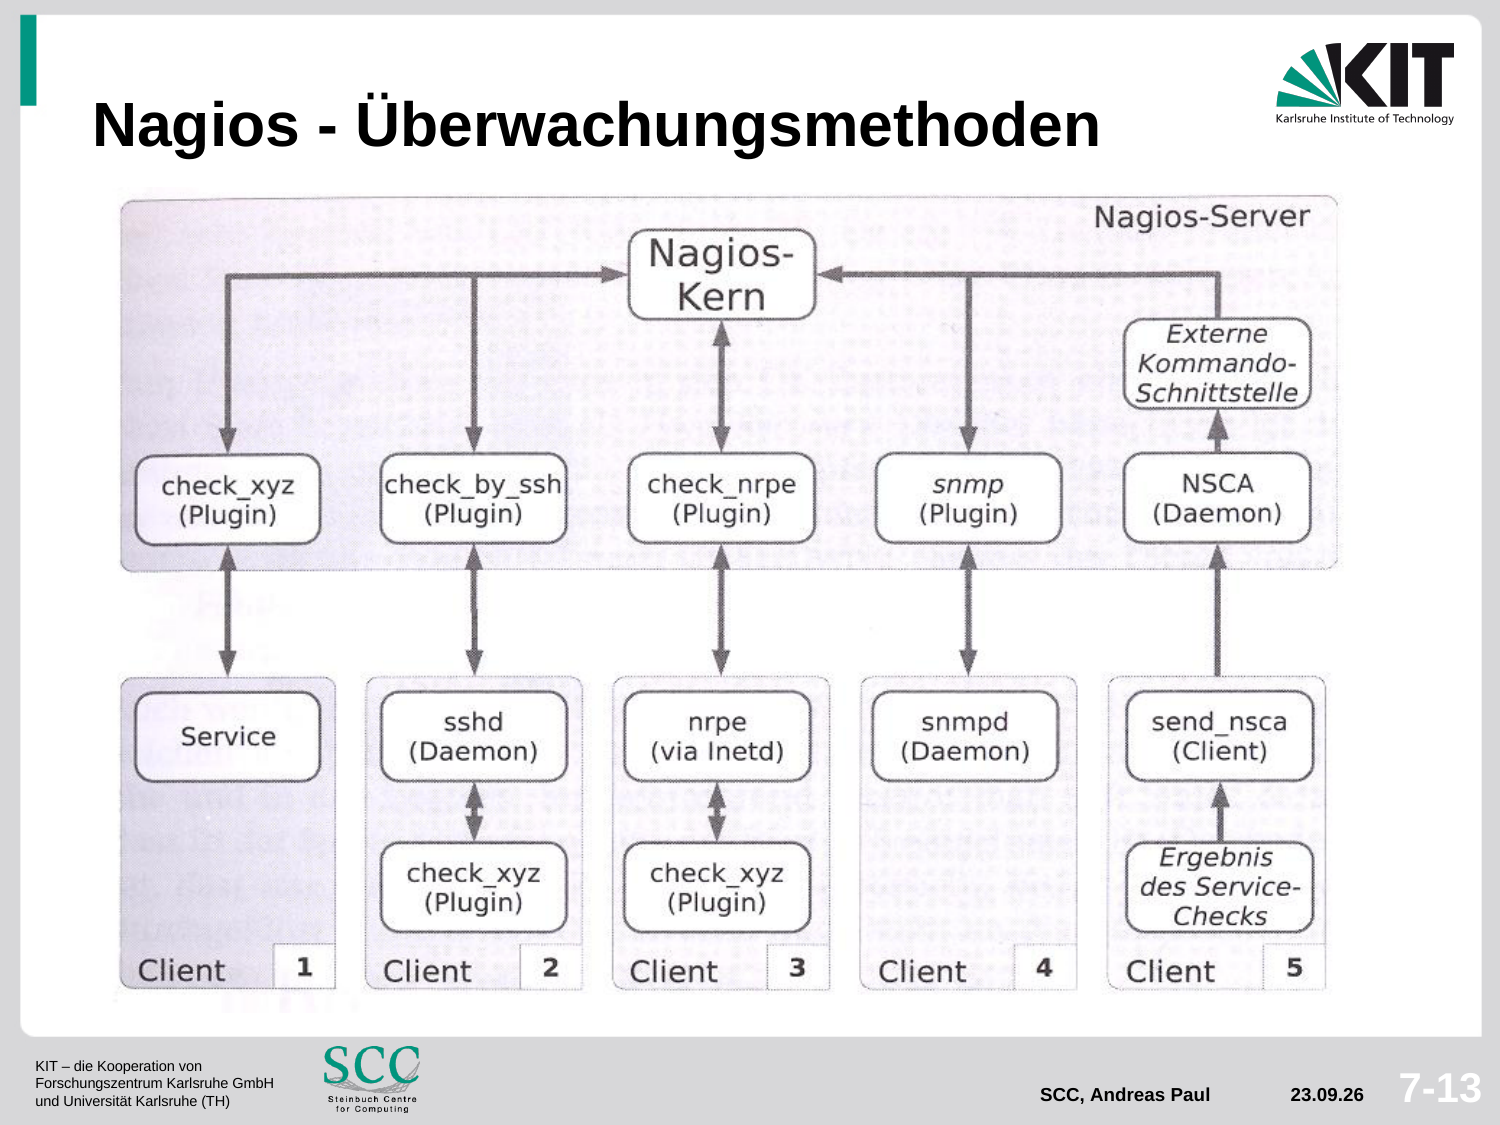

# Nagios - Überwachungsmethoden
7
SCC, Andreas Paul